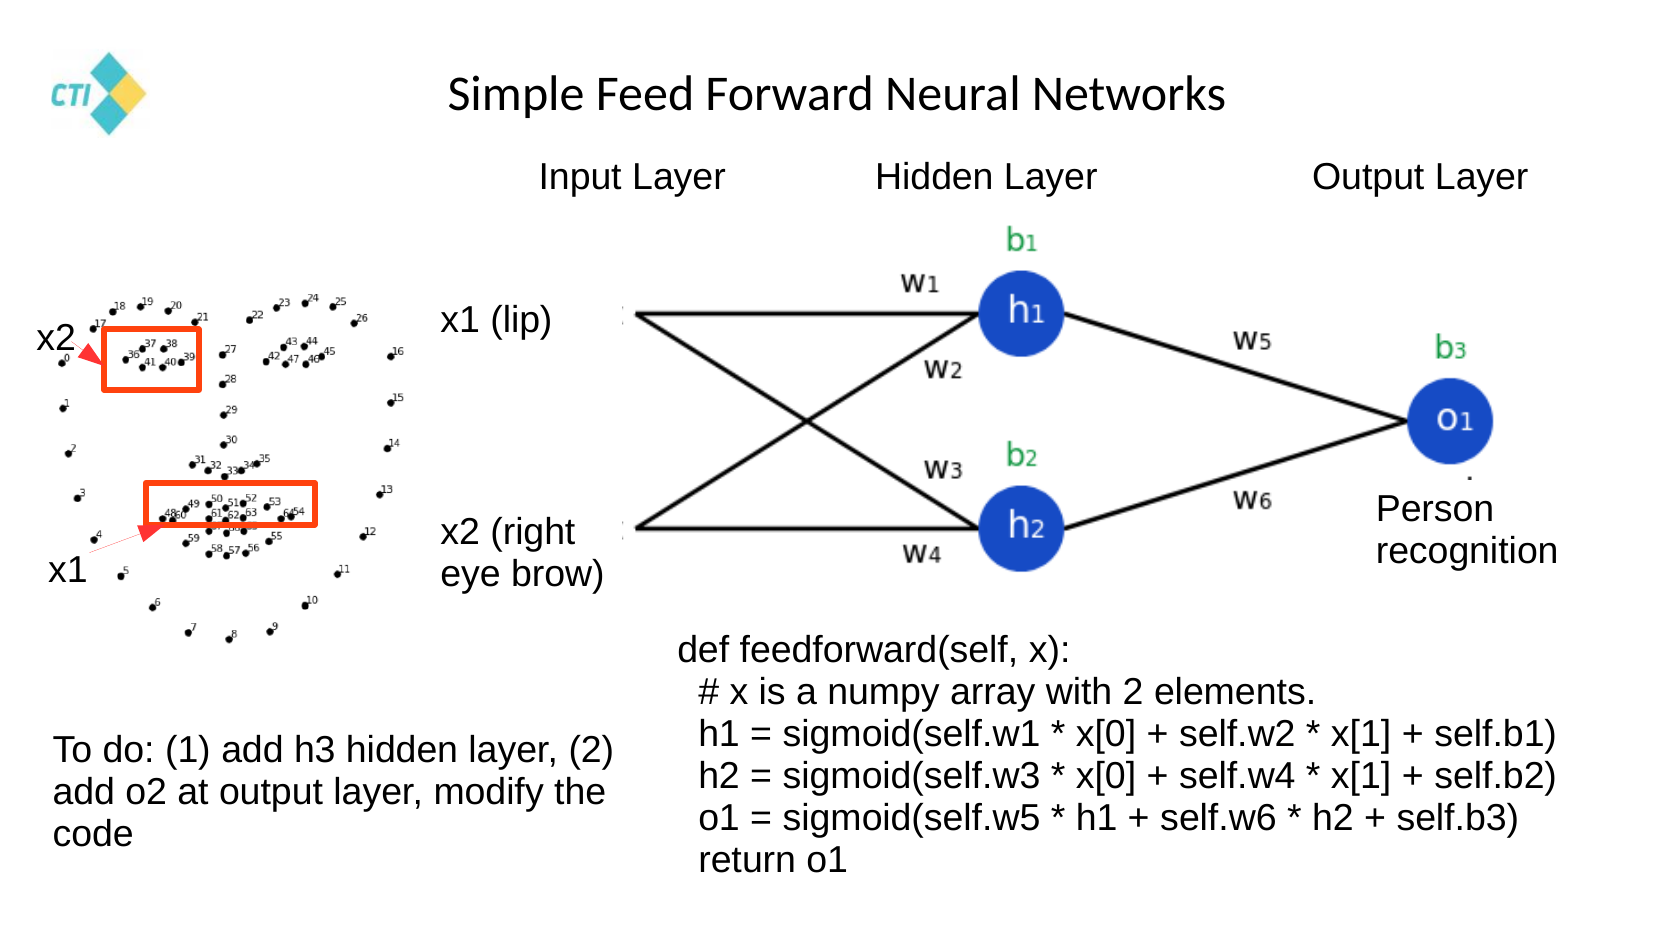

Simple Feed Forward Neural Networks
Input Layer
Hidden Layer
Output Layer
x1 (lip)
x2
Person recognition
x2 (right eye brow)
x1
 def feedforward(self, x):
 # x is a numpy array with 2 elements.
 h1 = sigmoid(self.w1 * x[0] + self.w2 * x[1] + self.b1)
 h2 = sigmoid(self.w3 * x[0] + self.w4 * x[1] + self.b2)
 o1 = sigmoid(self.w5 * h1 + self.w6 * h2 + self.b3)
 return o1
To do: (1) add h3 hidden layer, (2) add o2 at output layer, modify the code